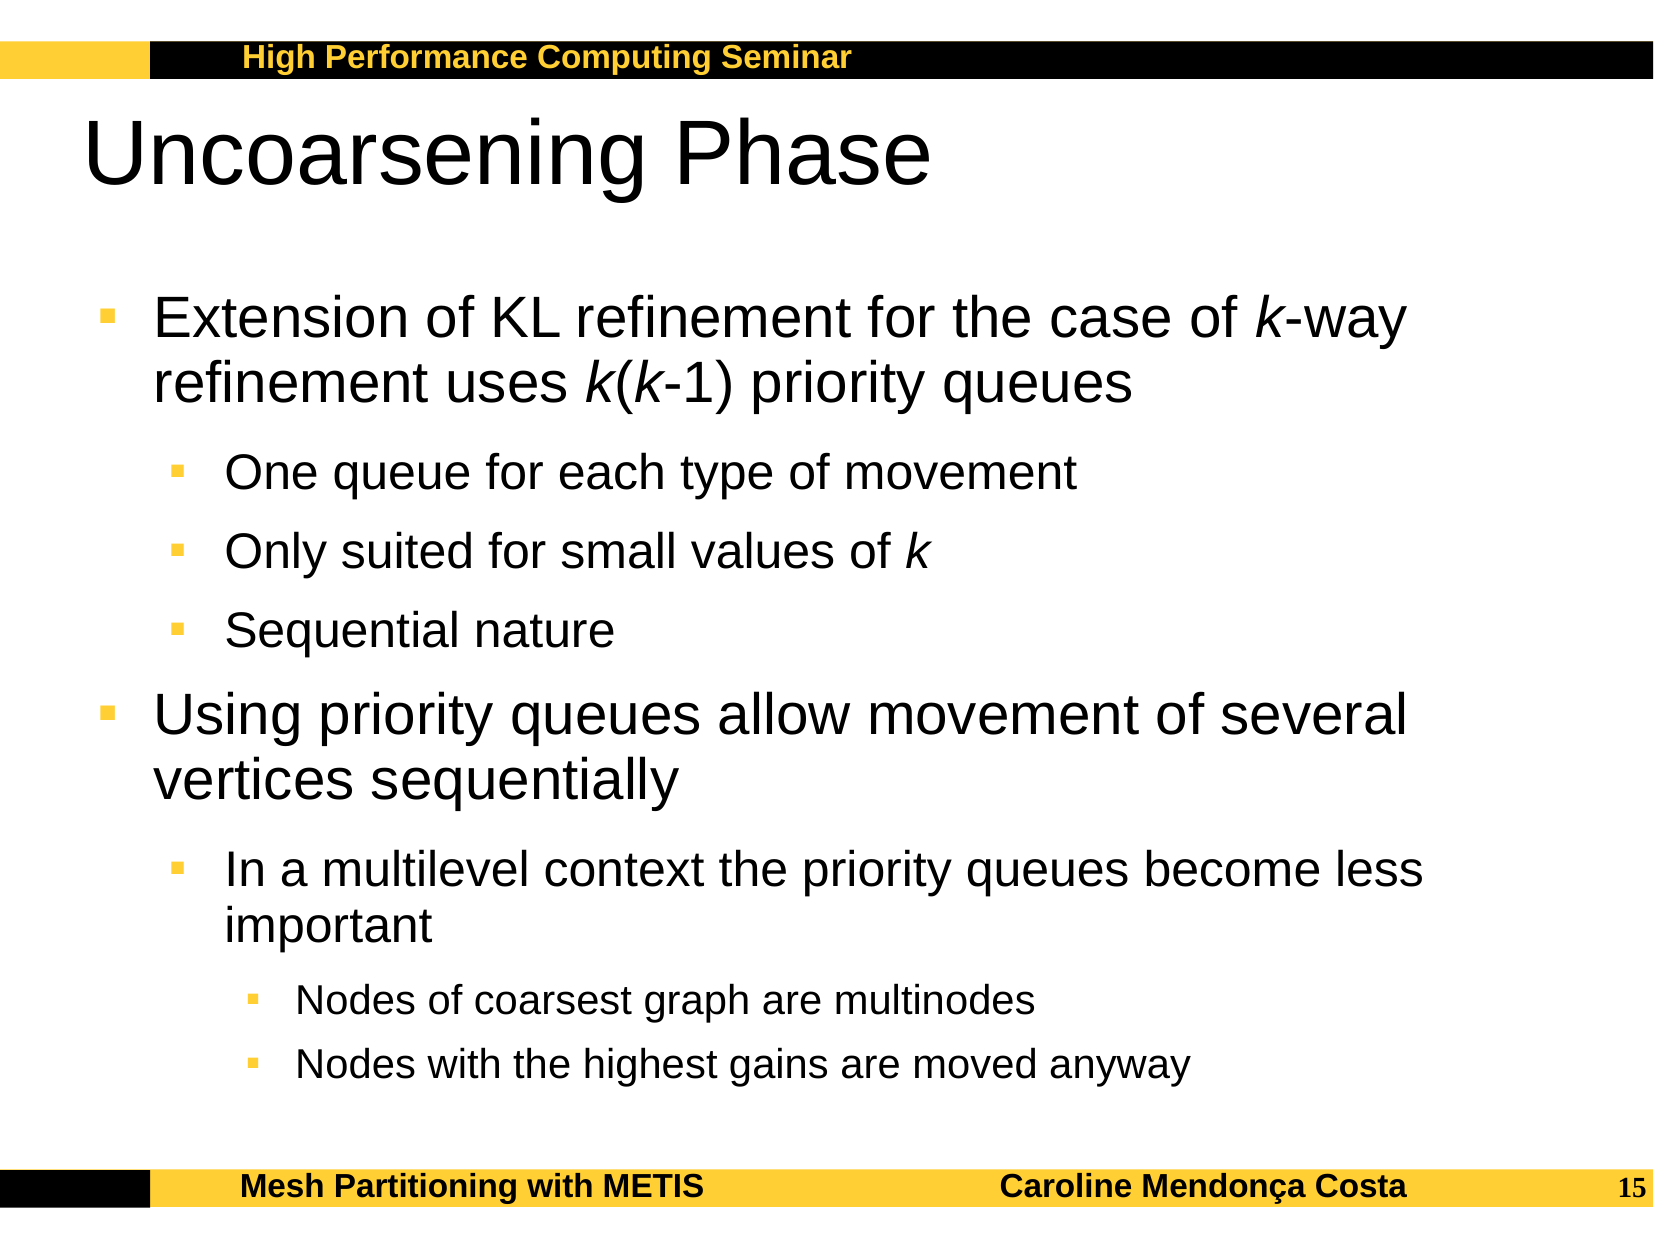

# Uncoarsening Phase
Extension of KL refinement for the case of k-way refinement uses k(k-1) priority queues
One queue for each type of movement
Only suited for small values of k
Sequential nature
Using priority queues allow movement of several vertices sequentially
In a multilevel context the priority queues become less important
Nodes of coarsest graph are multinodes
Nodes with the highest gains are moved anyway
15